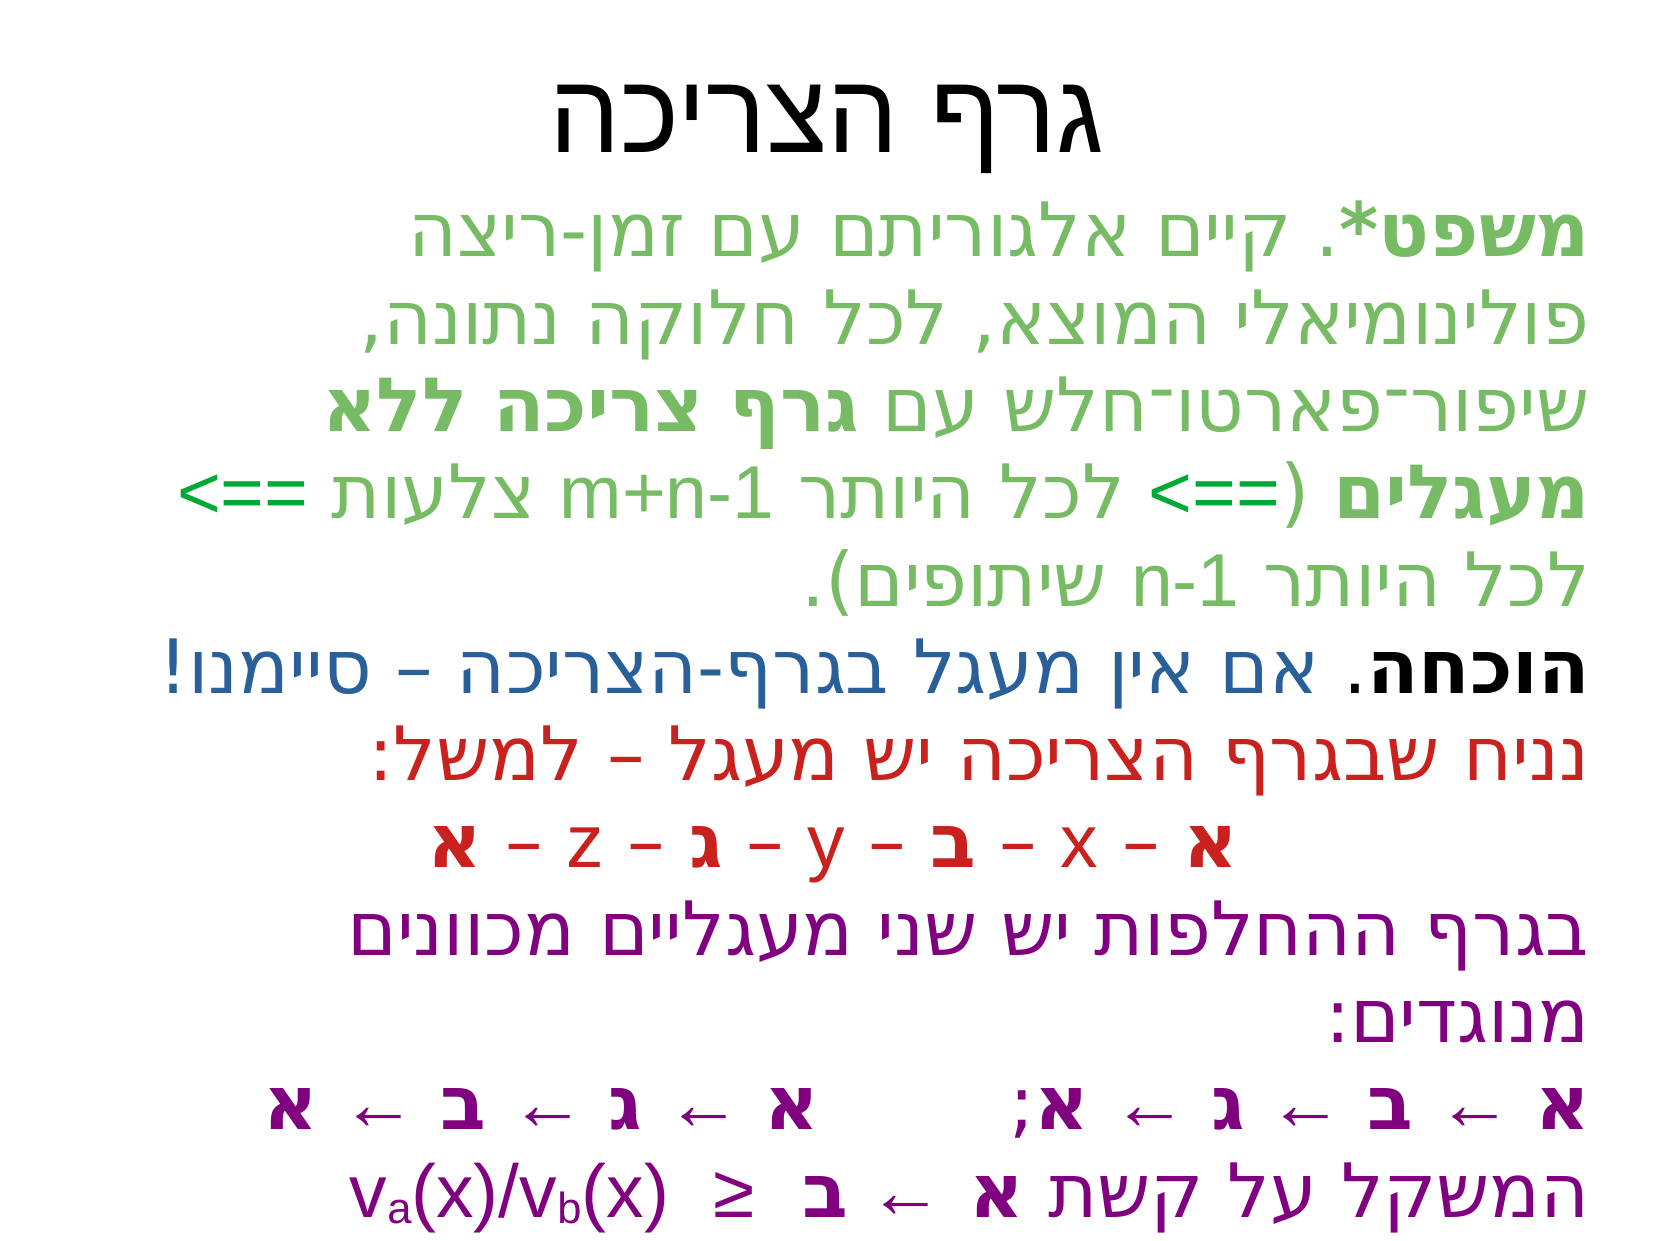

# גרף הצריכה
משפט*. קיים אלגוריתם עם זמן-ריצה פולינומיאלי המוצא, לכל חלוקה נתונה, שיפור־פארטו־חלש עם גרף צריכה ללא מעגלים (==> לכל היותר m+n-1 צלעות ==> לכל היותר n-1 שיתופים).
הוכחה. אם אין מעגל בגרף-הצריכה – סיימנו!
נניח שבגרף הצריכה יש מעגל – למשל:
א – x – ב – y – ג – z – א
בגרף ההחלפות יש שני מעגליים מכוונים מנוגדים:
א ← ב ← ג ← א; א ← ג ← ב ← א
המשקל על קשת א ← ב ≤ va(x)/vb(x)
המשקל על קשת ב ← א ≤ vb(x)/va(x)
==> מכפלת המשקלים על קשתות מנוגדות ≤ 1.